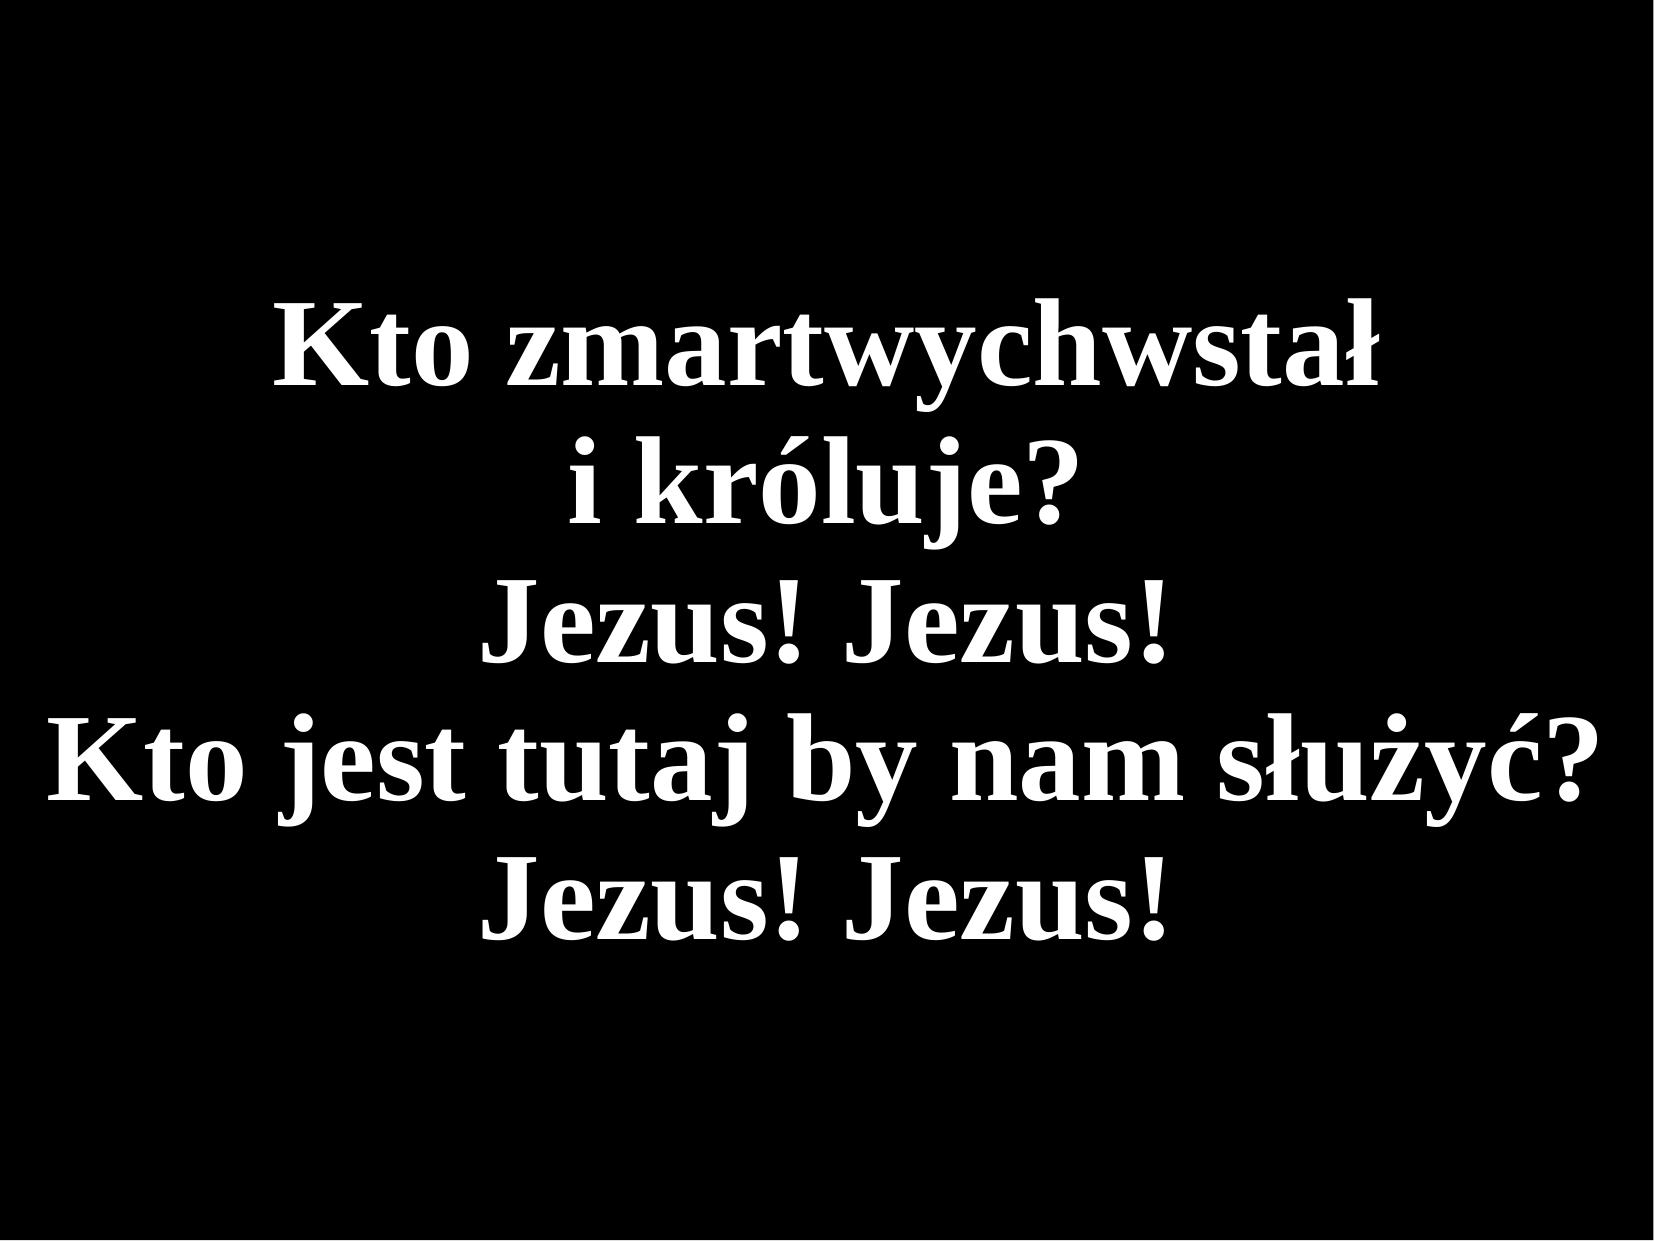

# Kto zmartwychwstał i króluje? Jezus! Jezus! Kto jest tutaj by nam służyć? Jezus! Jezus!